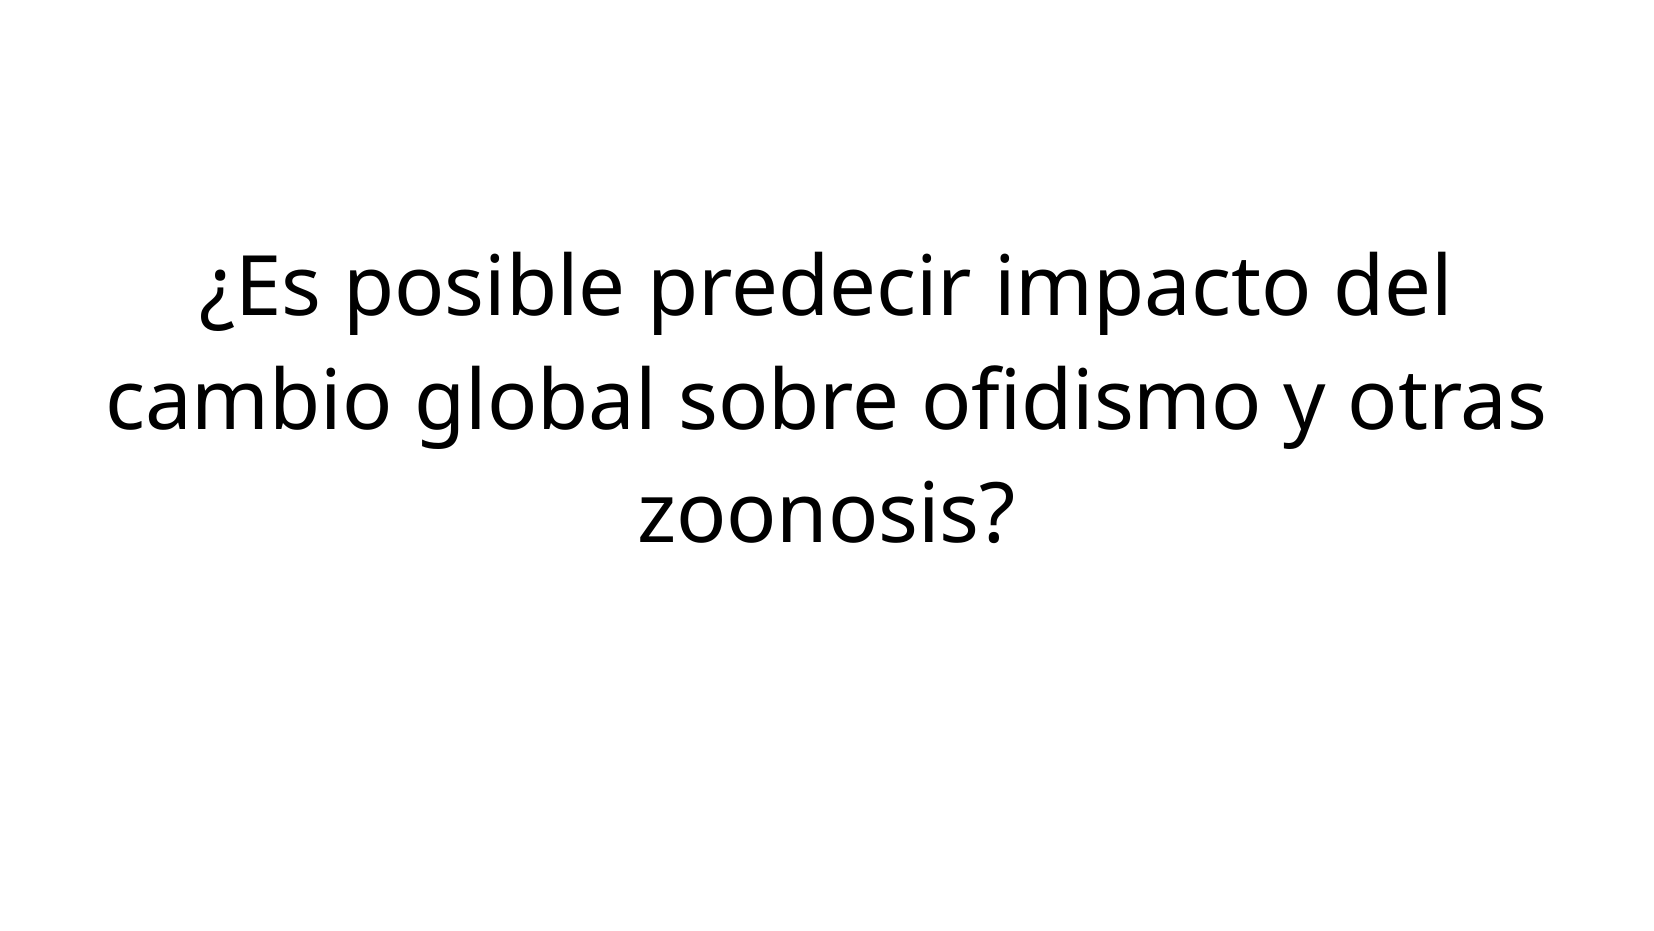

# ¿Es posible predecir impacto del cambio global sobre ofidismo y otras zoonosis?